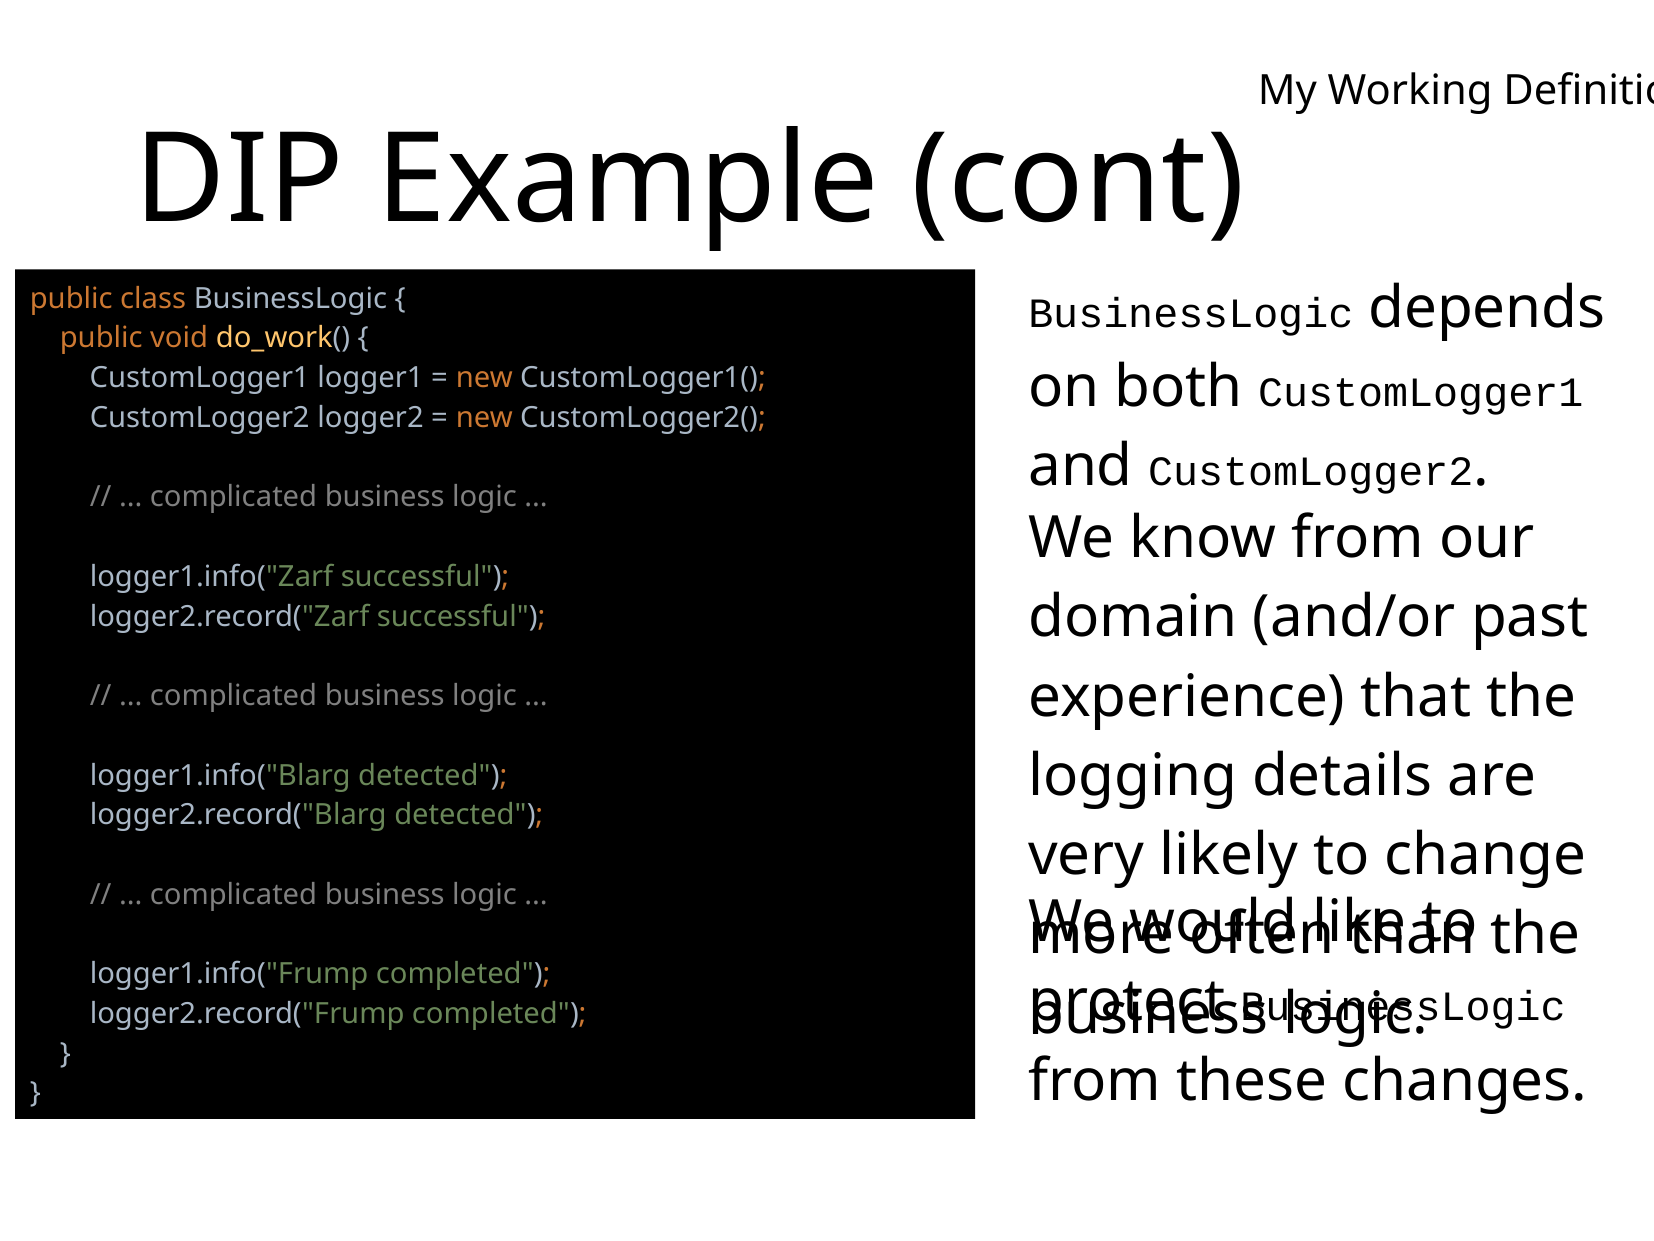

My Working Definition
DIP Example (cont)
BusinessLogic depends on both CustomLogger1 and CustomLogger2.
public class BusinessLogic {
 public void do_work() {
 CustomLogger1 logger1 = new CustomLogger1();
 CustomLogger2 logger2 = new CustomLogger2();
 // ... complicated business logic ...
 logger1.info("Zarf successful");
 logger2.record("Zarf successful");
 // ... complicated business logic ...
 logger1.info("Blarg detected");
 logger2.record("Blarg detected");
 // ... complicated business logic ...
 logger1.info("Frump completed");
 logger2.record("Frump completed");
 }
}
We know from our domain (and/or past experience) that the logging details are very likely to change more often than the business logic.
We would like to protect BusinessLogic from these changes.